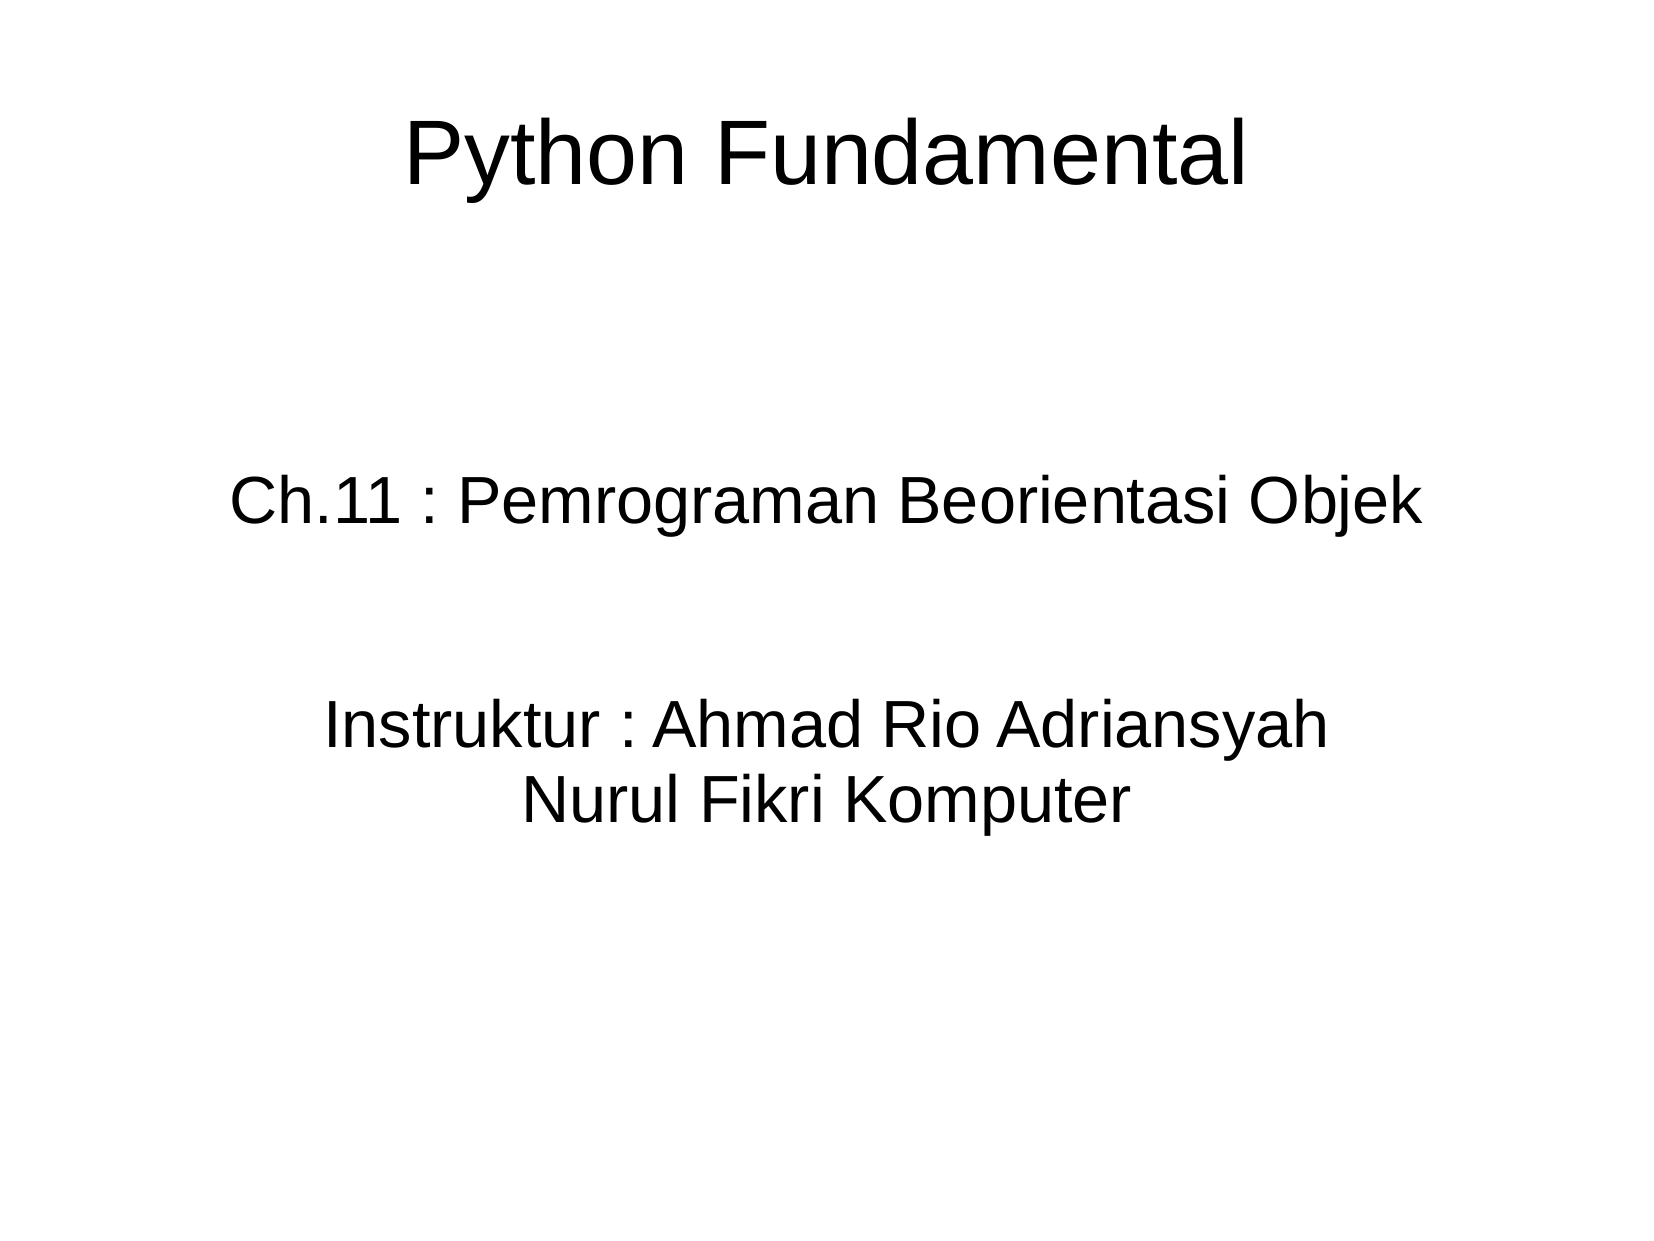

# Python Fundamental
Ch.11 : Pemrograman Beorientasi Objek
Instruktur : Ahmad Rio Adriansyah
Nurul Fikri Komputer